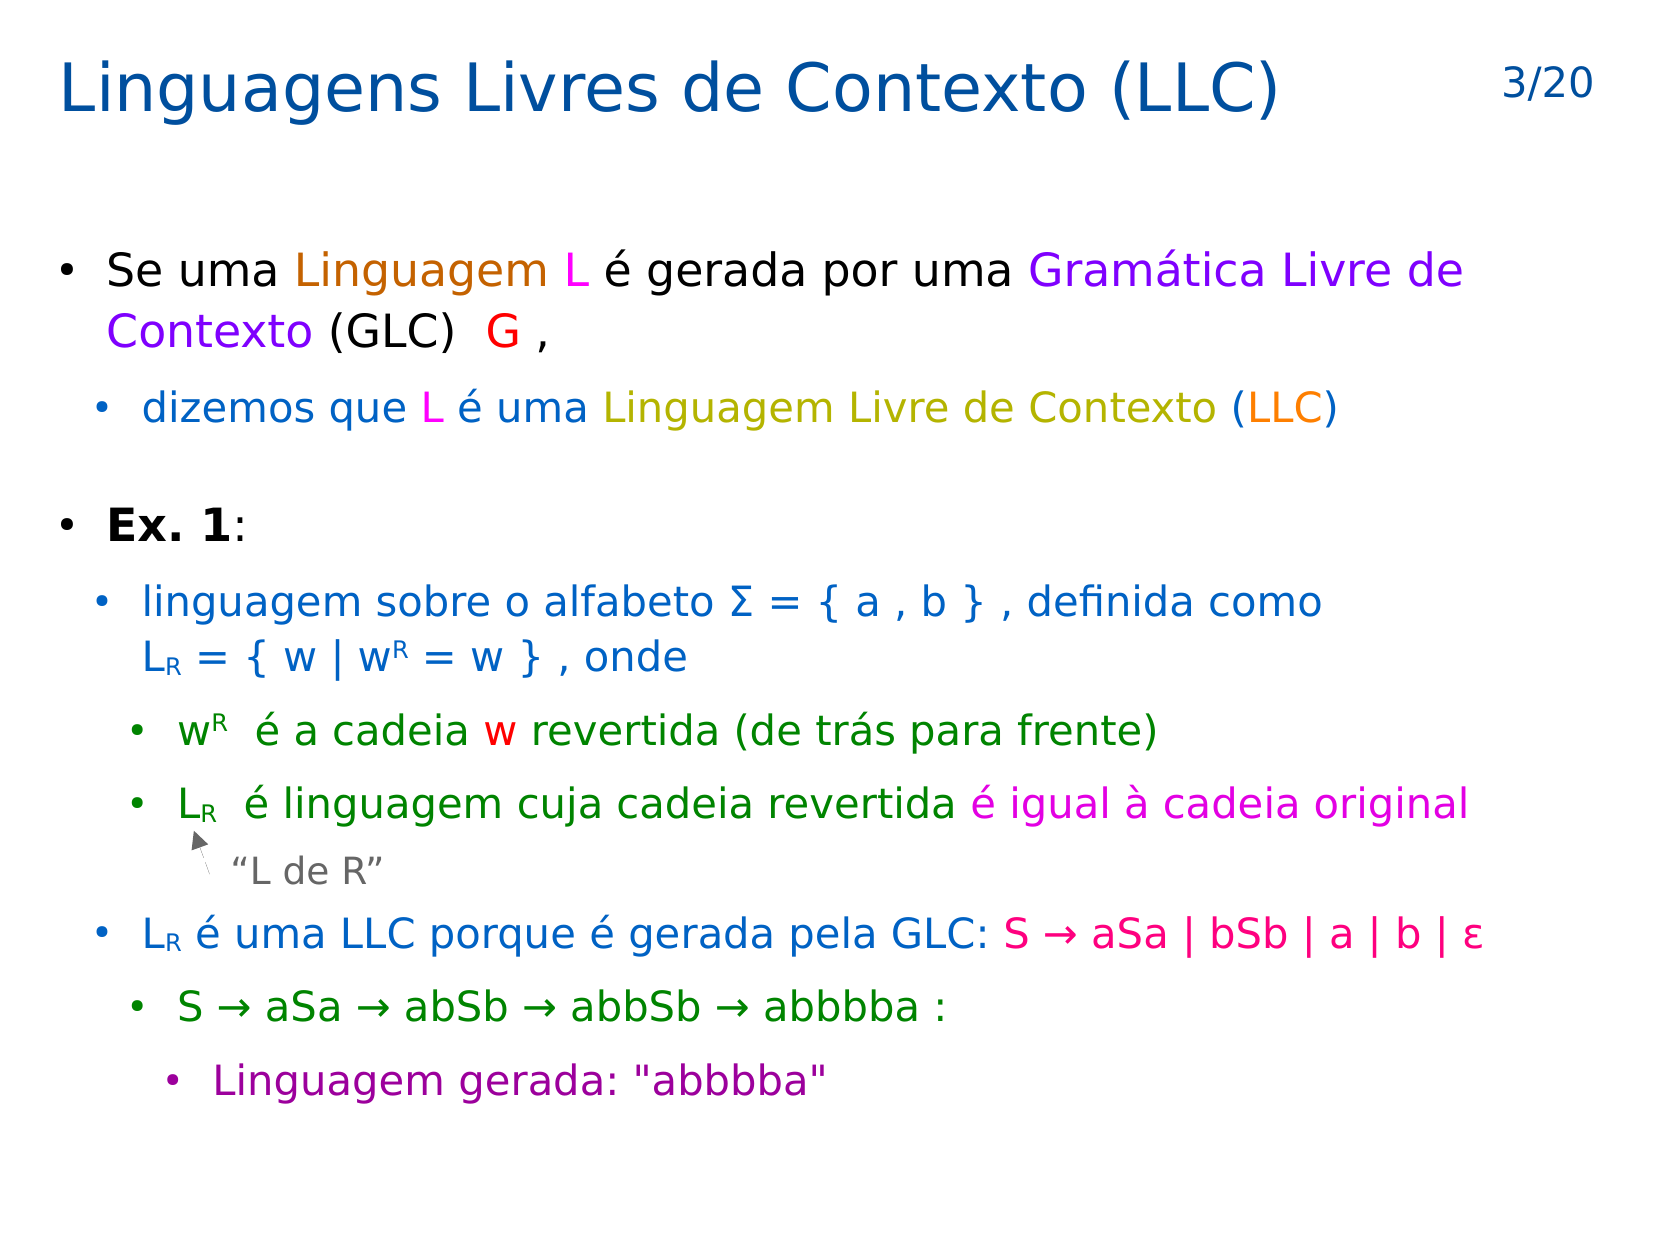

# Linguagens Livres de Contexto (LLC)
3
Se uma Linguagem L é gerada por uma Gramática Livre de Contexto (GLC) G ,
dizemos que L é uma Linguagem Livre de Contexto (LLC)
Ex. 1:
linguagem sobre o alfabeto Σ = { a , b } , definida como
LR = { w | wR = w } , onde
wR é a cadeia w revertida (de trás para frente)
LR é linguagem cuja cadeia revertida é igual à cadeia original
LR é uma LLC porque é gerada pela GLC: S → aSa | bSb | a | b | ε
S → aSa → abSb → abbSb → abbbba :
Linguagem gerada: "abbbba"
“L de R”